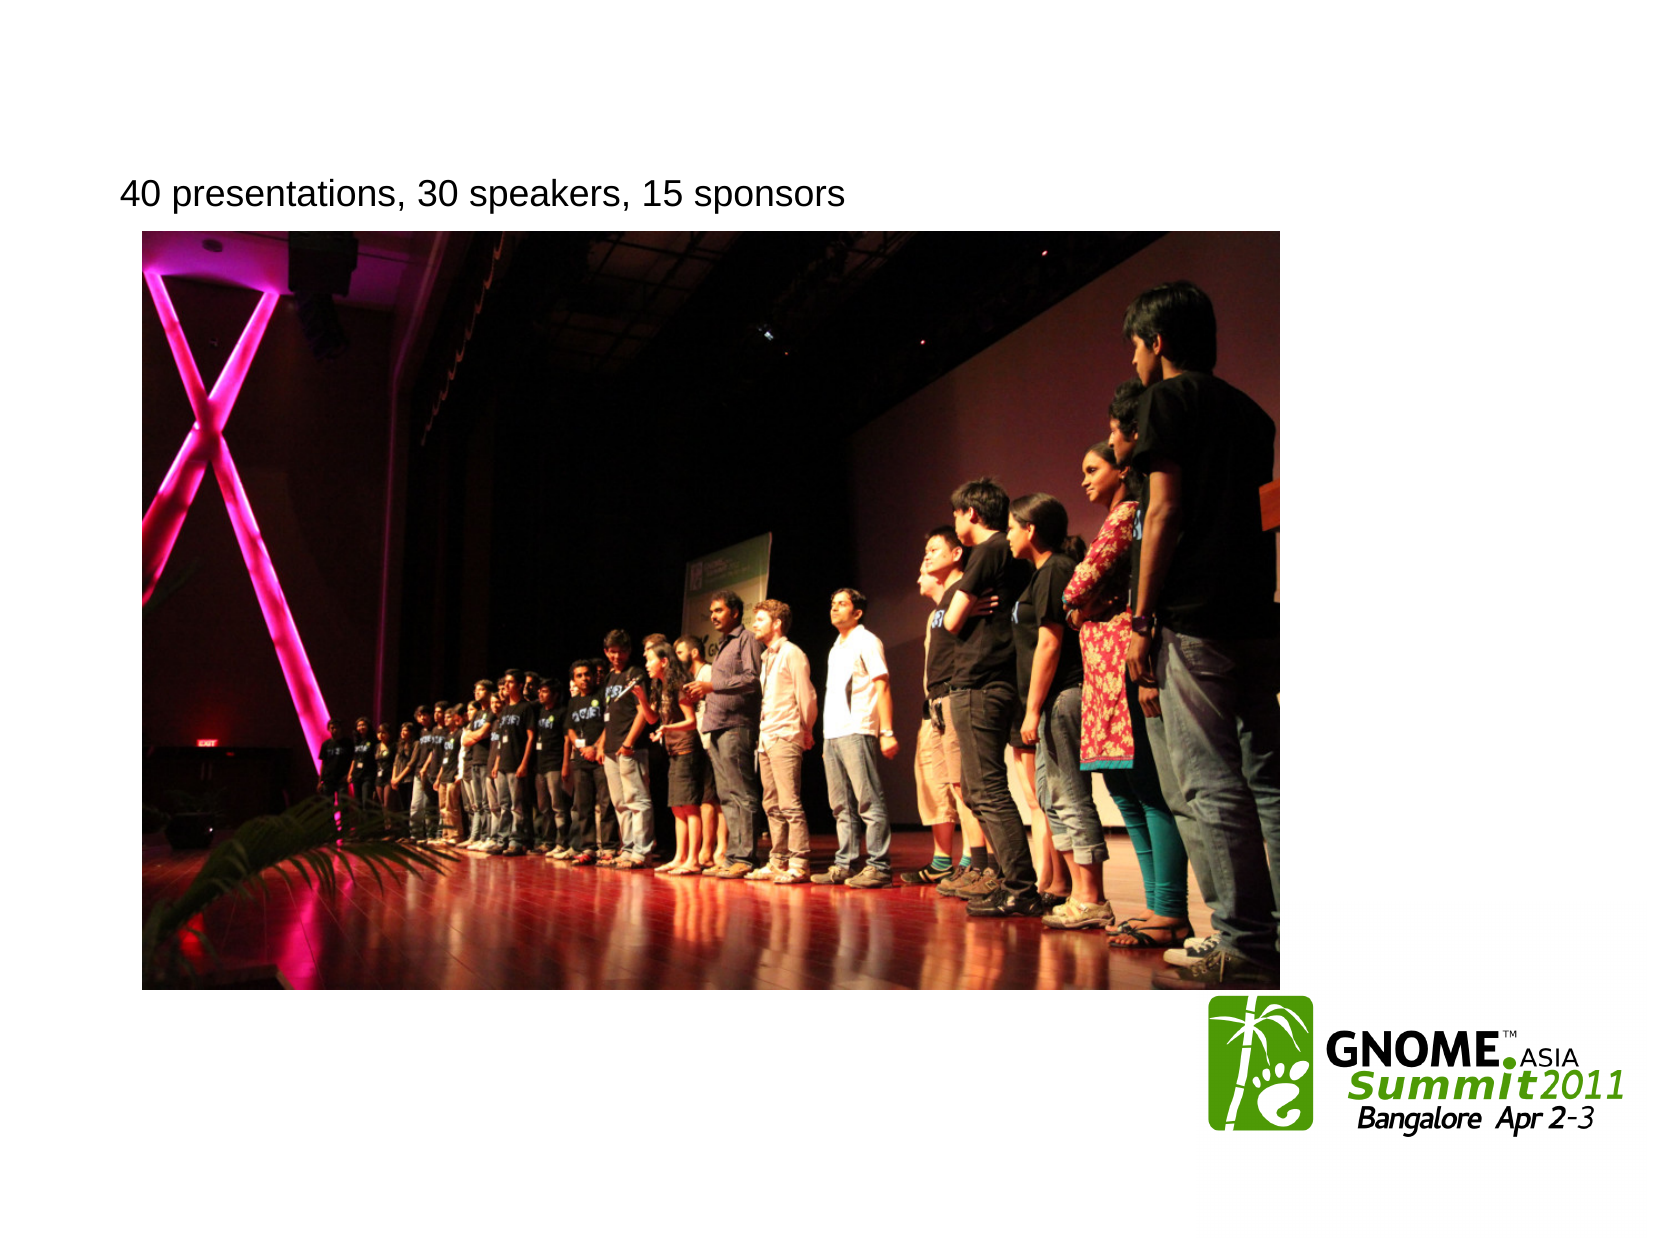

#
40 presentations, 30 speakers, 15 sponsors